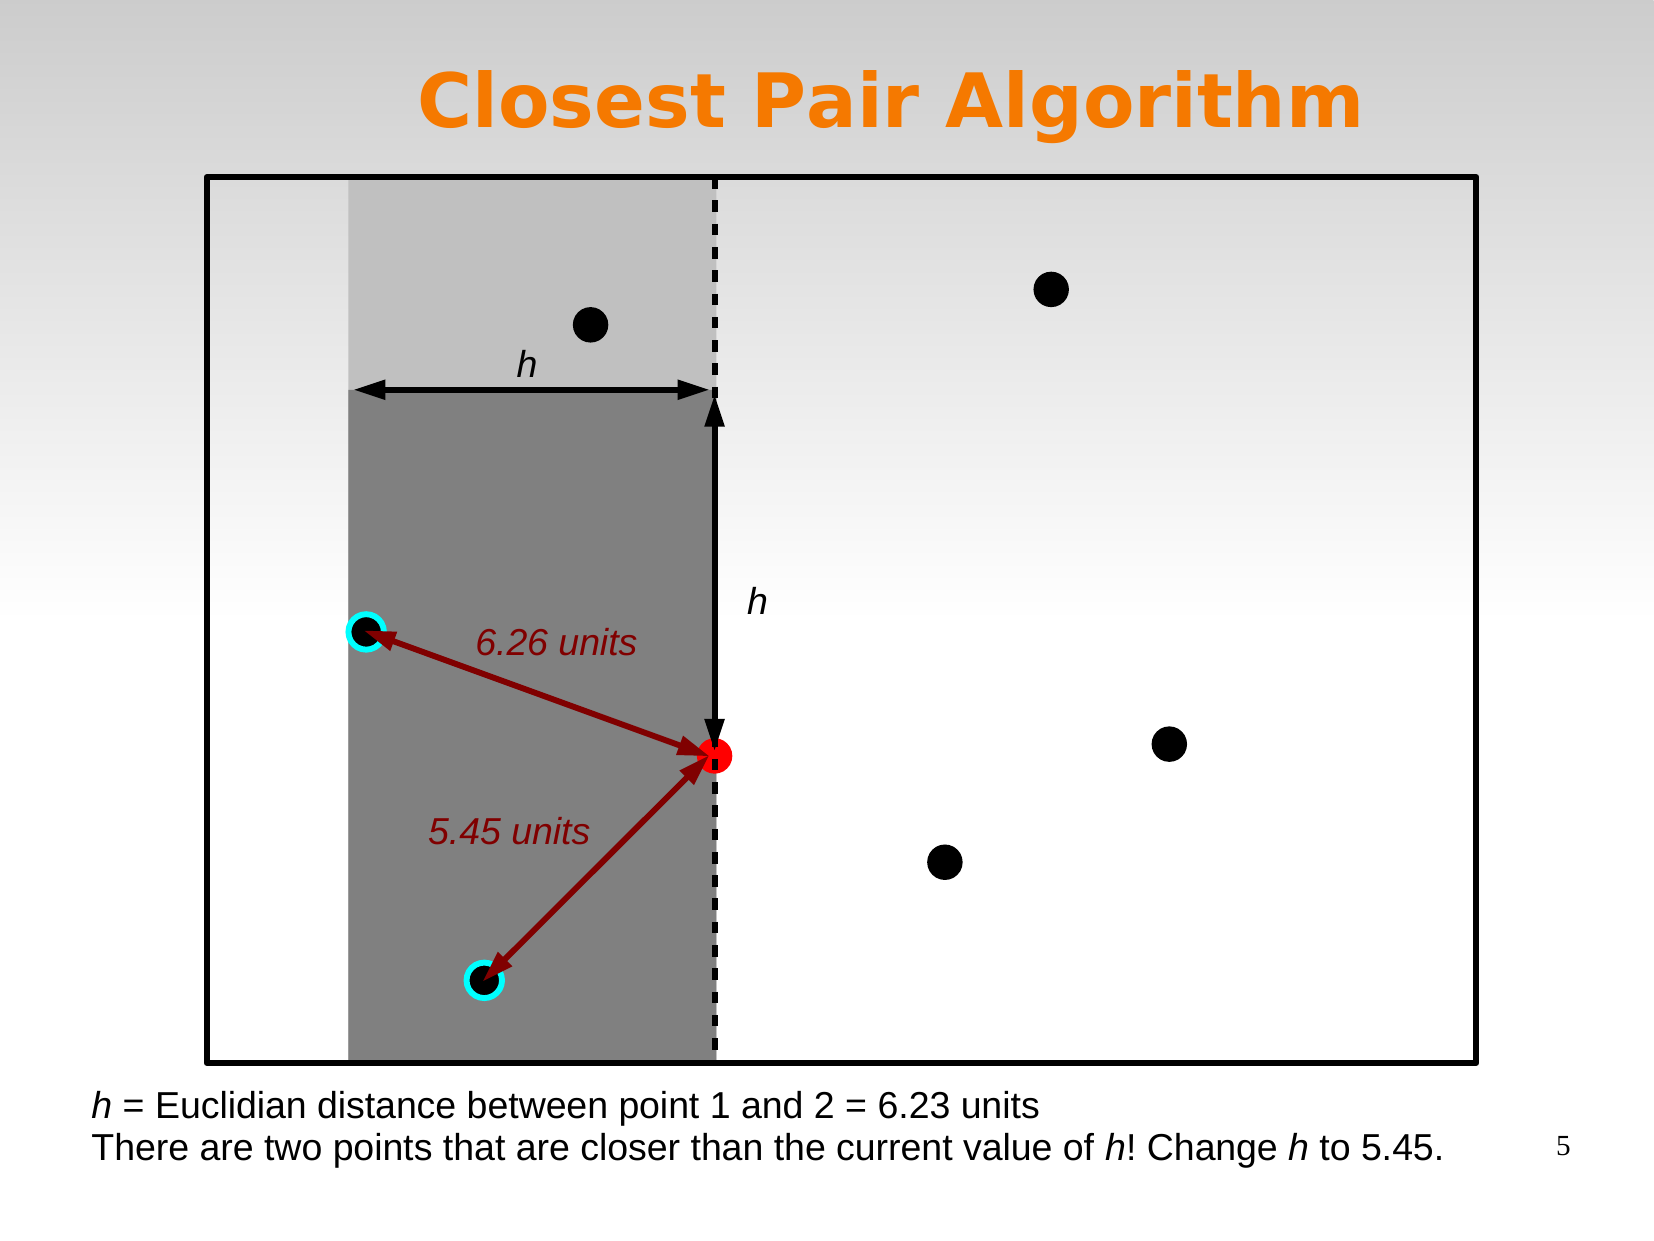

# Closest Pair Algorithm
h
h
6.26 units
5.45 units
h = Euclidian distance between point 1 and 2 = 6.23 units
There are two points that are closer than the current value of h! Change h to 5.45.
5